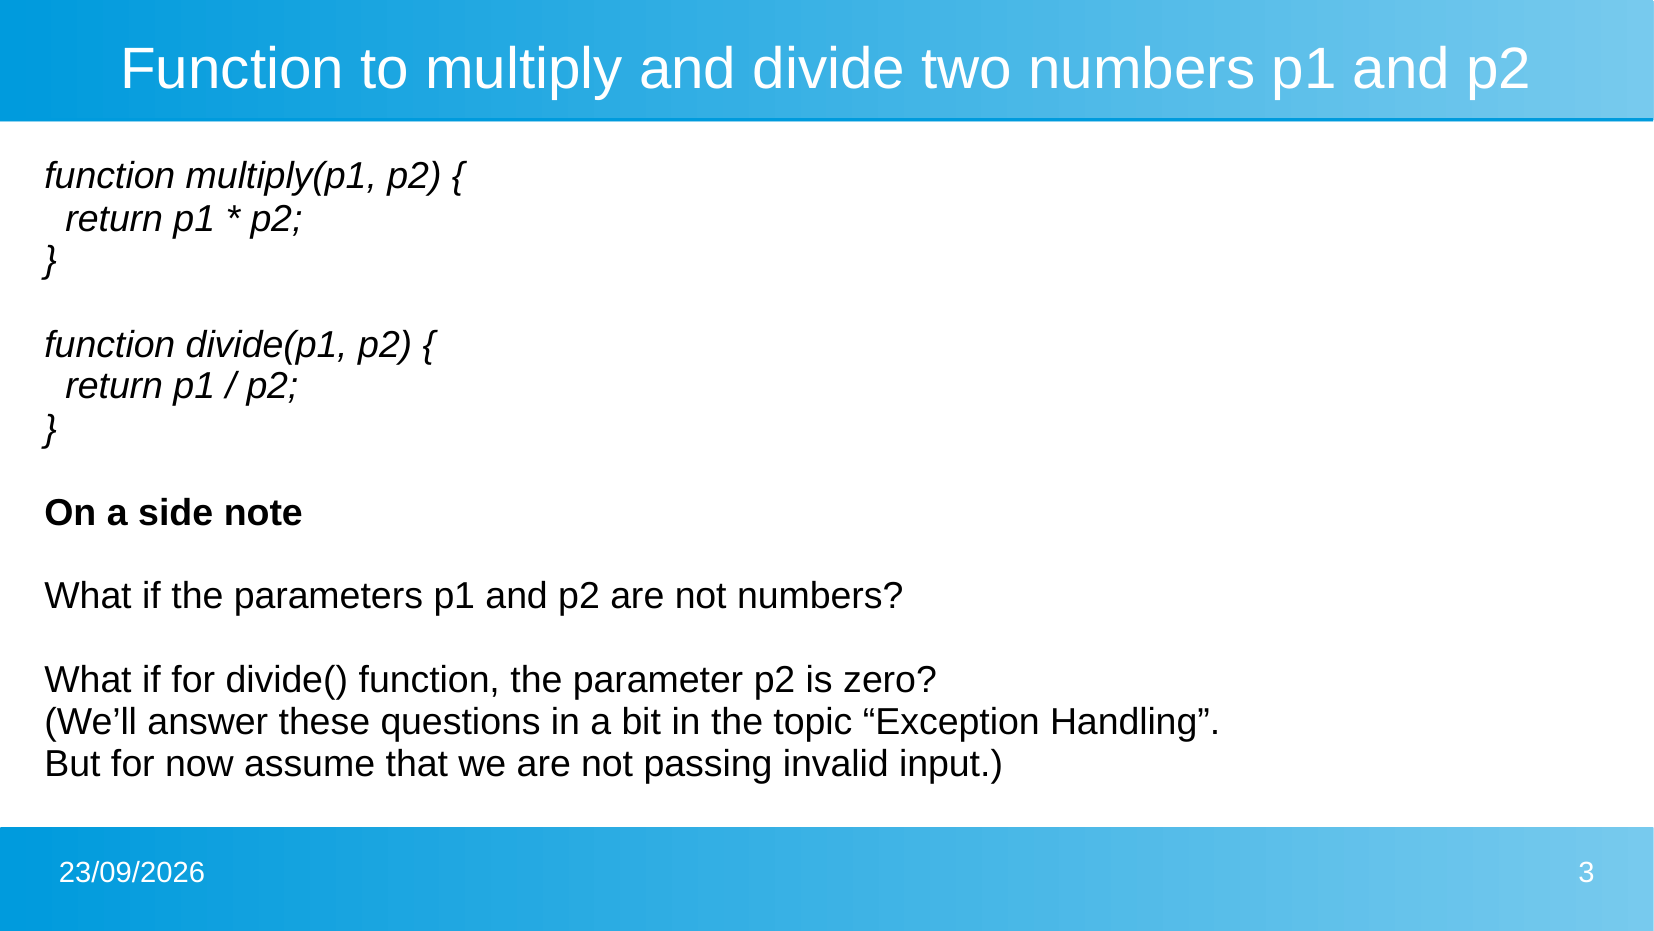

# Function to multiply and divide two numbers p1 and p2
function multiply(p1, p2) {
 return p1 * p2;
}
function divide(p1, p2) {
 return p1 / p2;
}
On a side note
What if the parameters p1 and p2 are not numbers?
What if for divide() function, the parameter p2 is zero?
(We’ll answer these questions in a bit in the topic “Exception Handling”. But for now assume that we are not passing invalid input.)
3